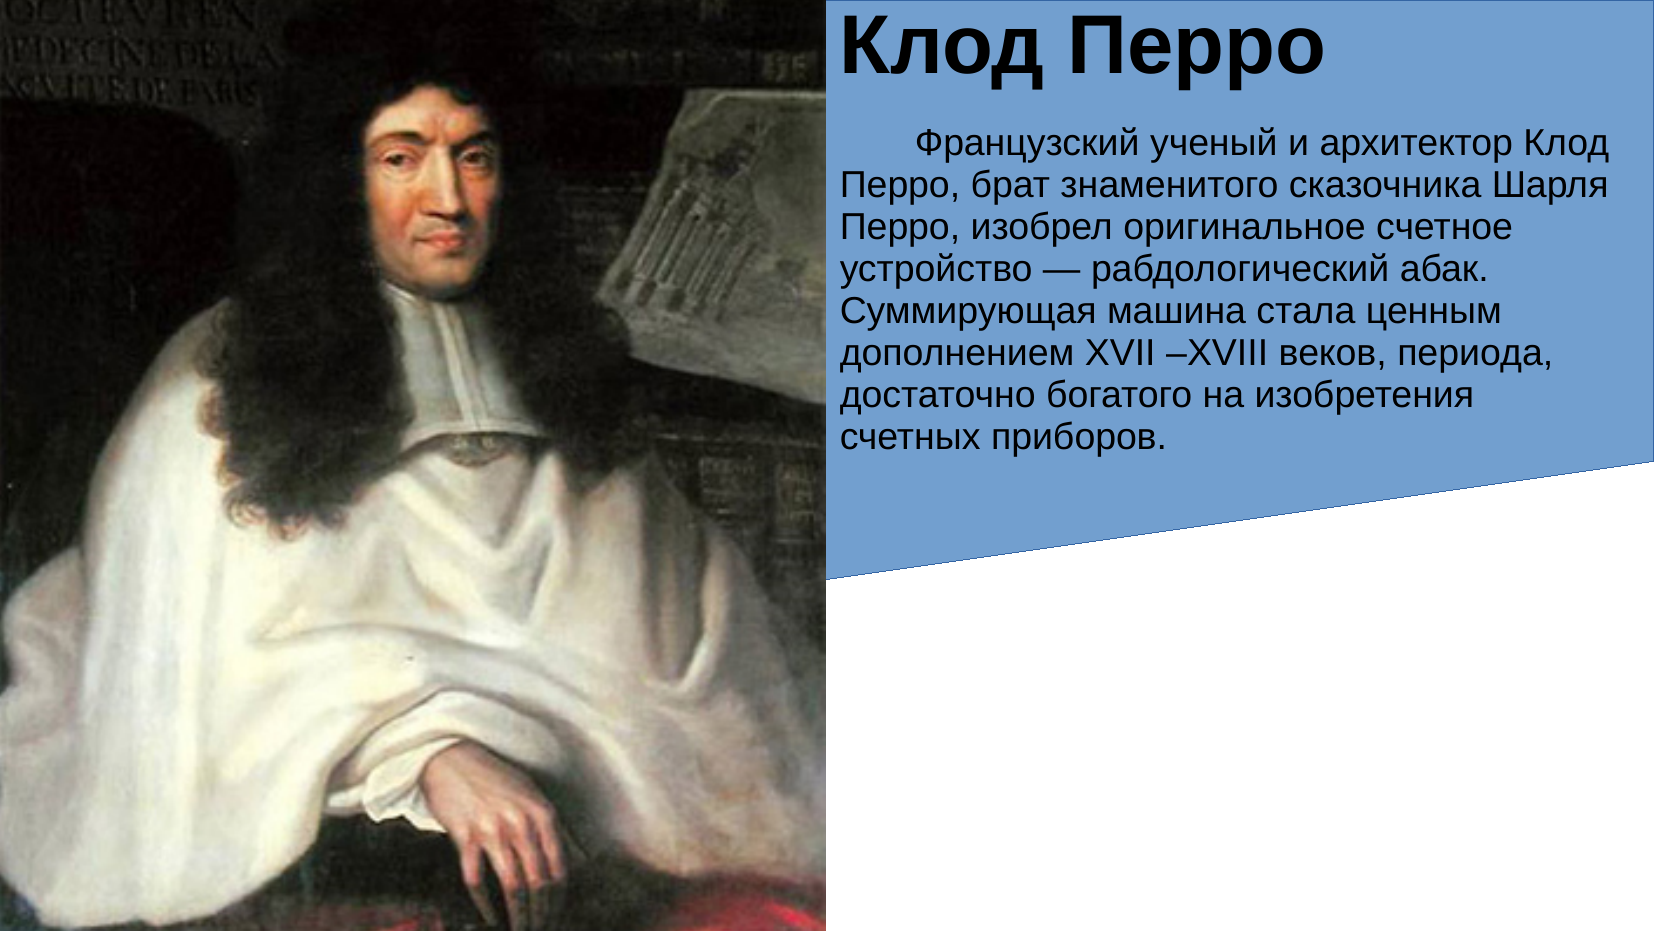

Клод Перро
	Французский ученый и архитектор Клод Перро, брат знаменитого сказочника Шарля Перро, изобрел оригинальное счетное устройство — рабдологический абак. Суммирующая машина стала ценным дополнением XVII –XVIII веков, периода, достаточно богатого на изобретения счетных приборов.